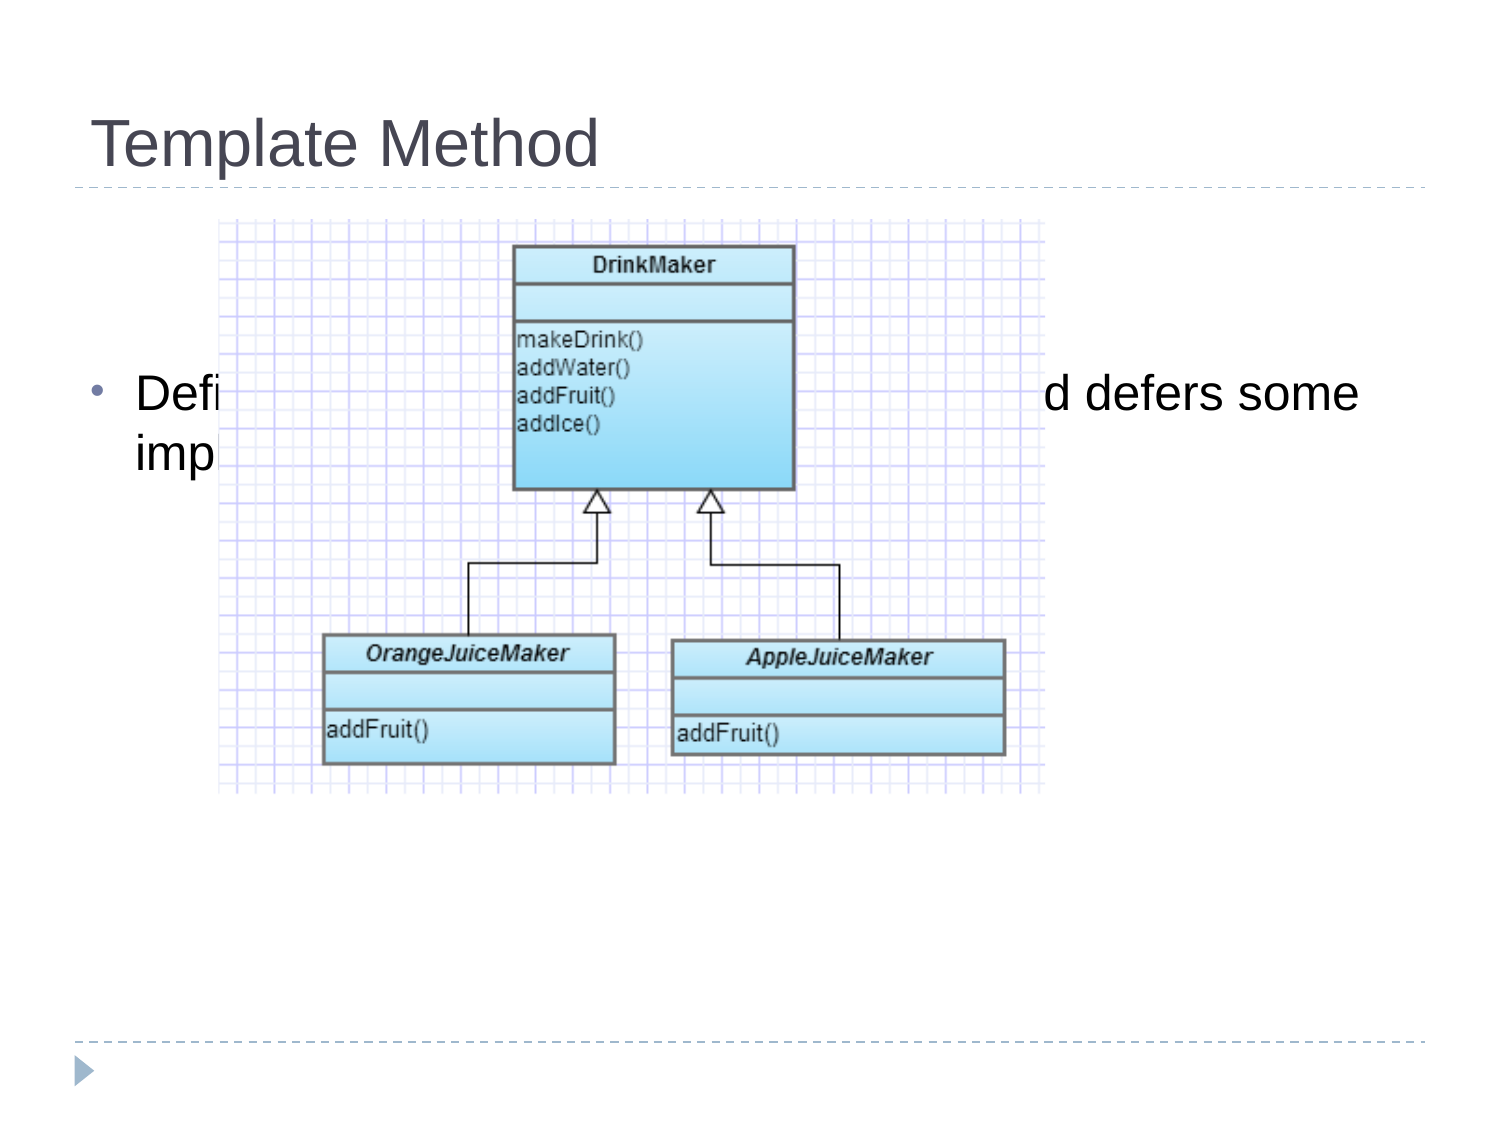

# Template Method
Defines the skeleton of the algorithm , and defers some implementation to the sub classes.